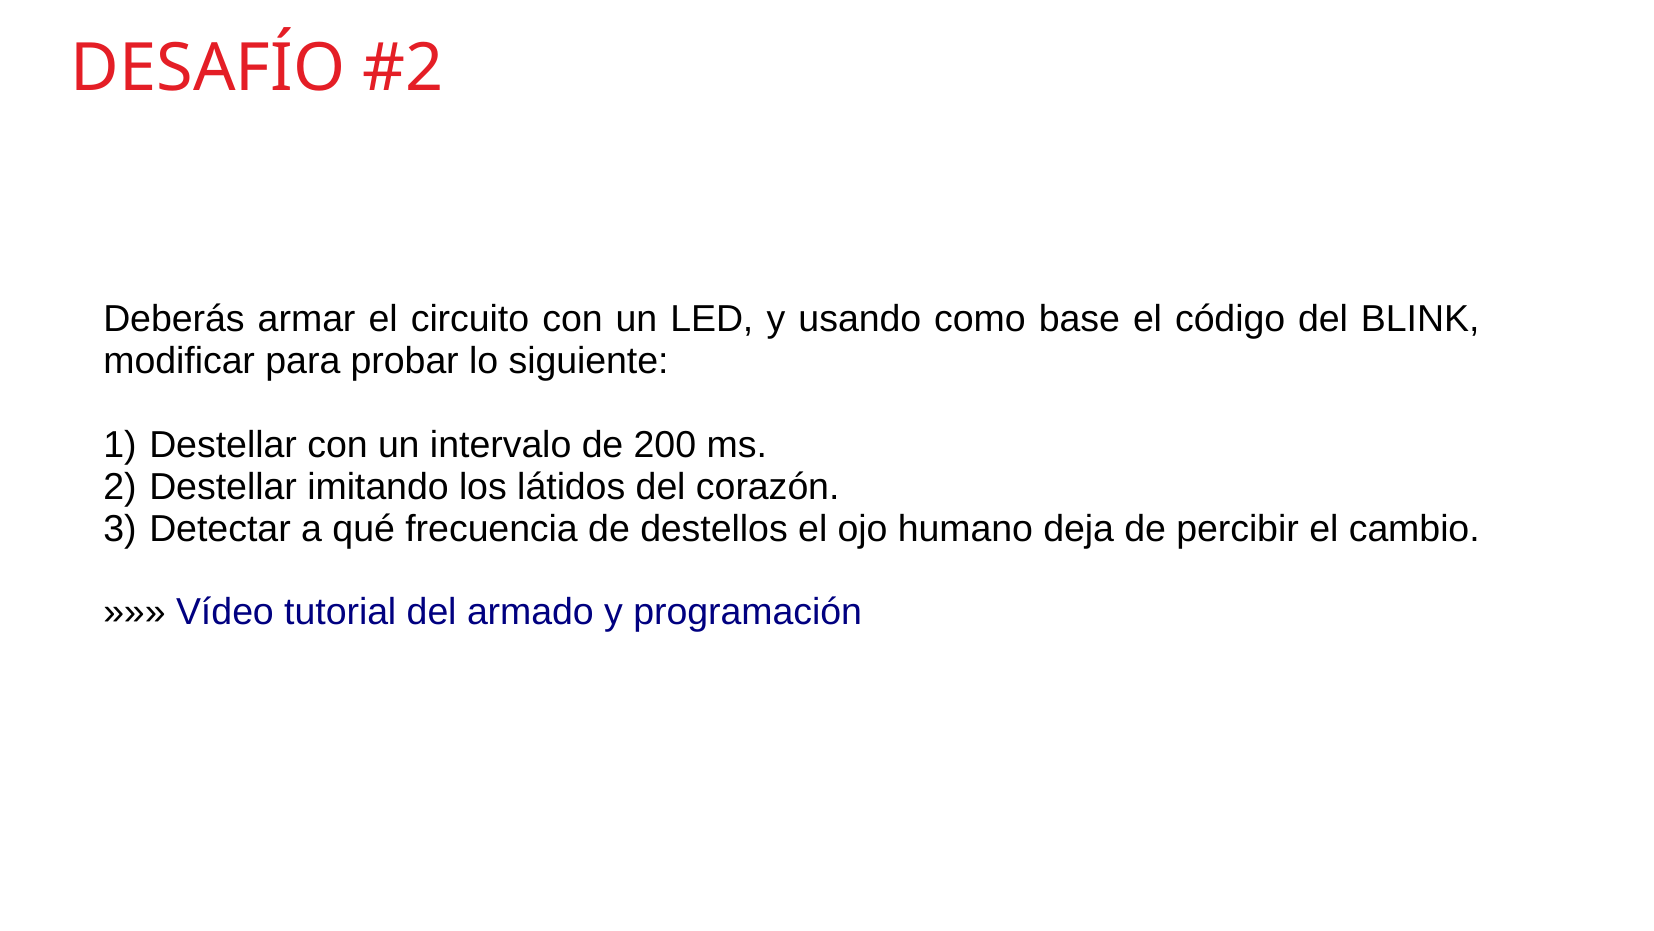

# DESAFÍO #2
Deberás armar el circuito con un LED, y usando como base el código del BLINK, modificar para probar lo siguiente:
 Destellar con un intervalo de 200 ms.
 Destellar imitando los látidos del corazón.
 Detectar a qué frecuencia de destellos el ojo humano deja de percibir el cambio.
»»» Vídeo tutorial del armado y programación